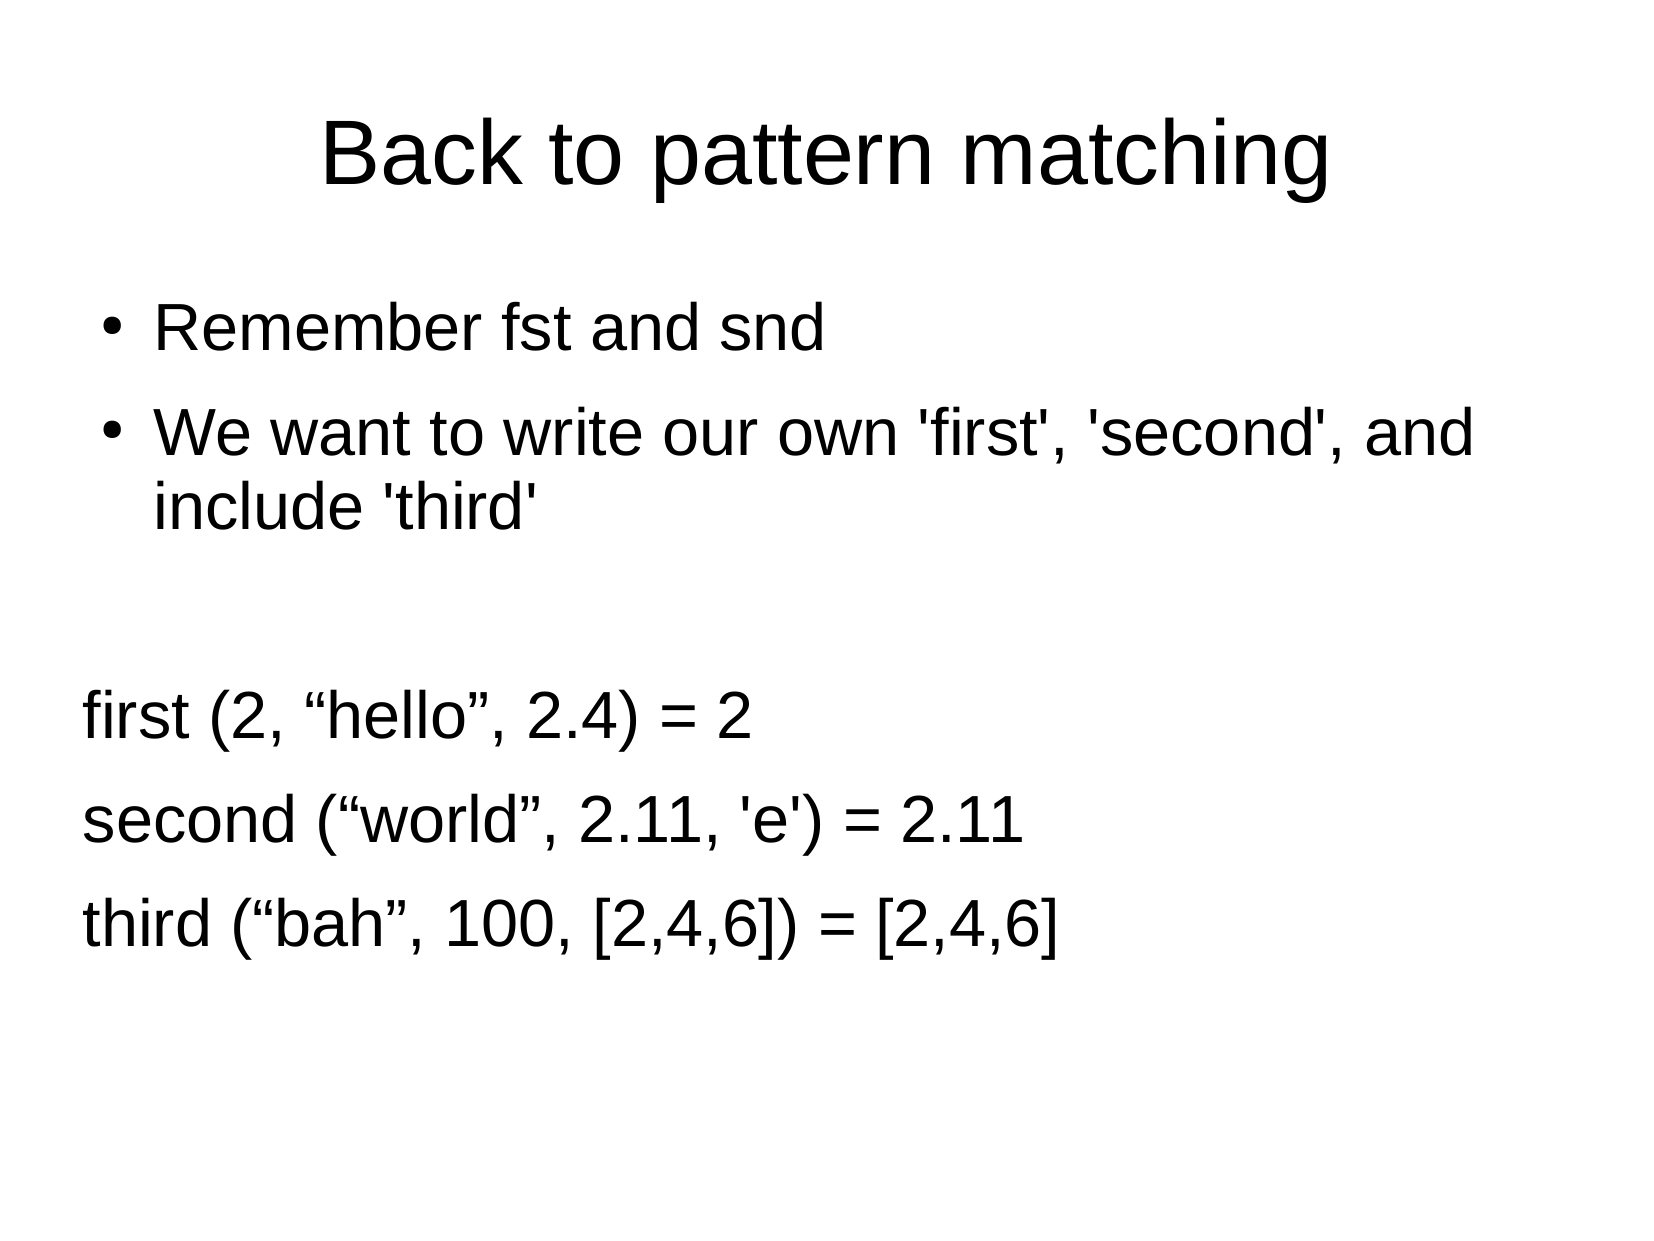

# Back to pattern matching
Remember fst and snd
We want to write our own 'first', 'second', and include 'third'
first (2, “hello”, 2.4) = 2
second (“world”, 2.11, 'e') = 2.11
third (“bah”, 100, [2,4,6]) = [2,4,6]